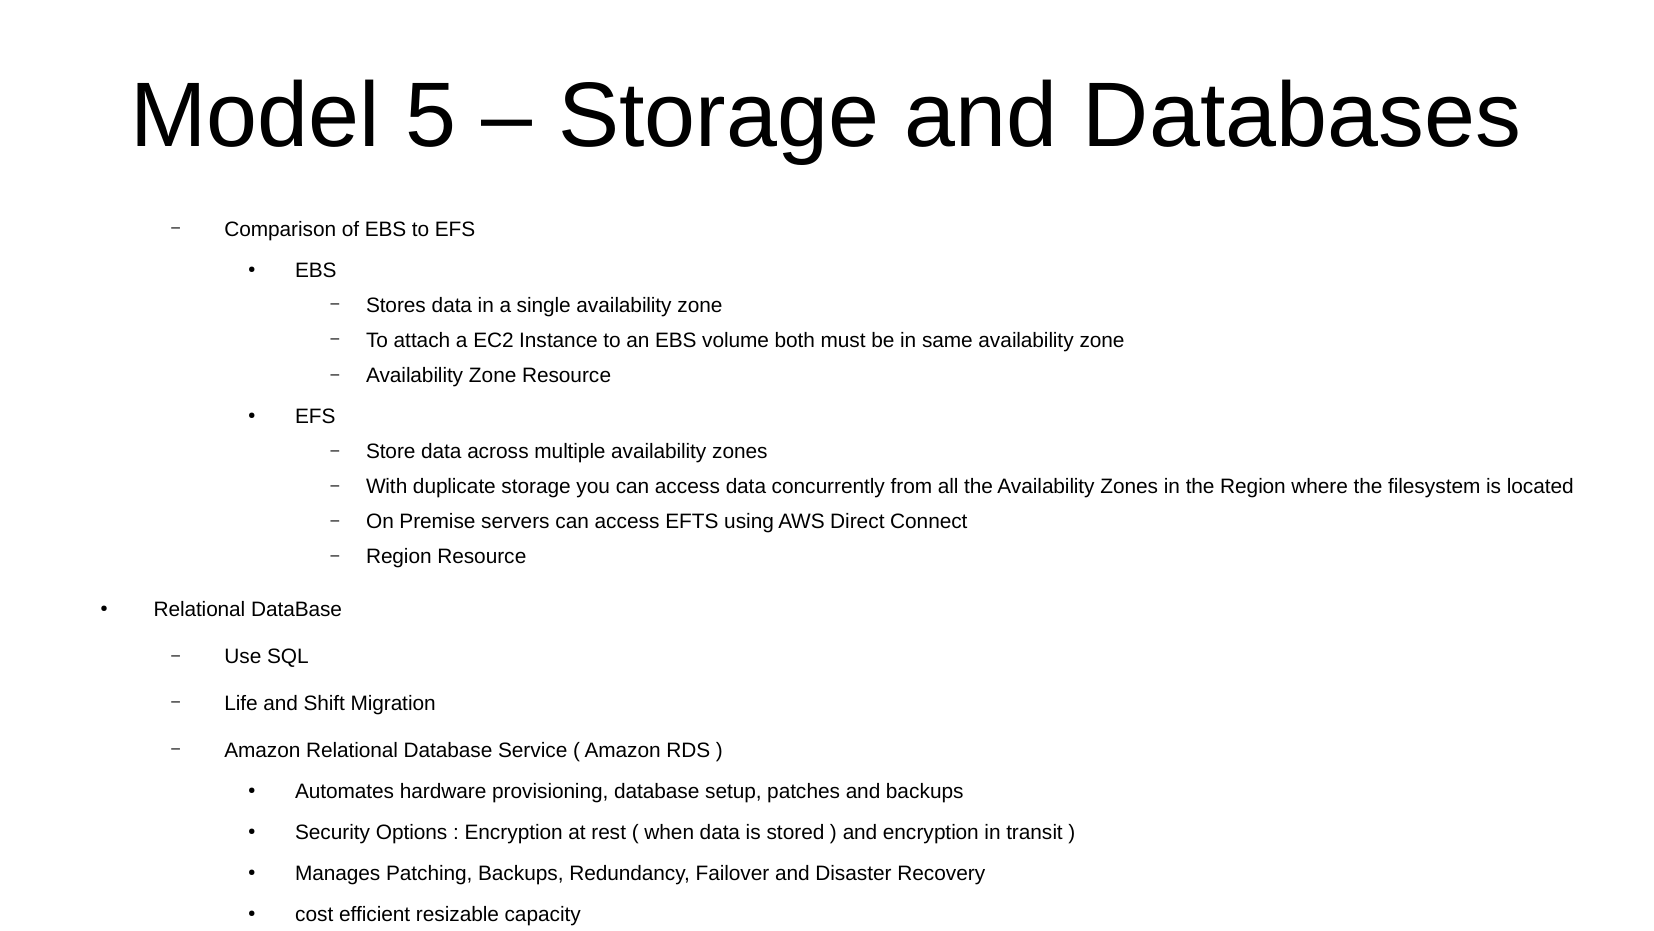

# Model 5 – Storage and Databases
Comparison of EBS to EFS
EBS
Stores data in a single availability zone
To attach a EC2 Instance to an EBS volume both must be in same availability zone
Availability Zone Resource
EFS
Store data across multiple availability zones
With duplicate storage you can access data concurrently from all the Availability Zones in the Region where the filesystem is located
On Premise servers can access EFTS using AWS Direct Connect
Region Resource
Relational DataBase
Use SQL
Life and Shift Migration
Amazon Relational Database Service ( Amazon RDS )
Automates hardware provisioning, database setup, patches and backups
Security Options : Encryption at rest ( when data is stored ) and encryption in transit )
Manages Patching, Backups, Redundancy, Failover and Disaster Recovery
cost efficient resizable capacity